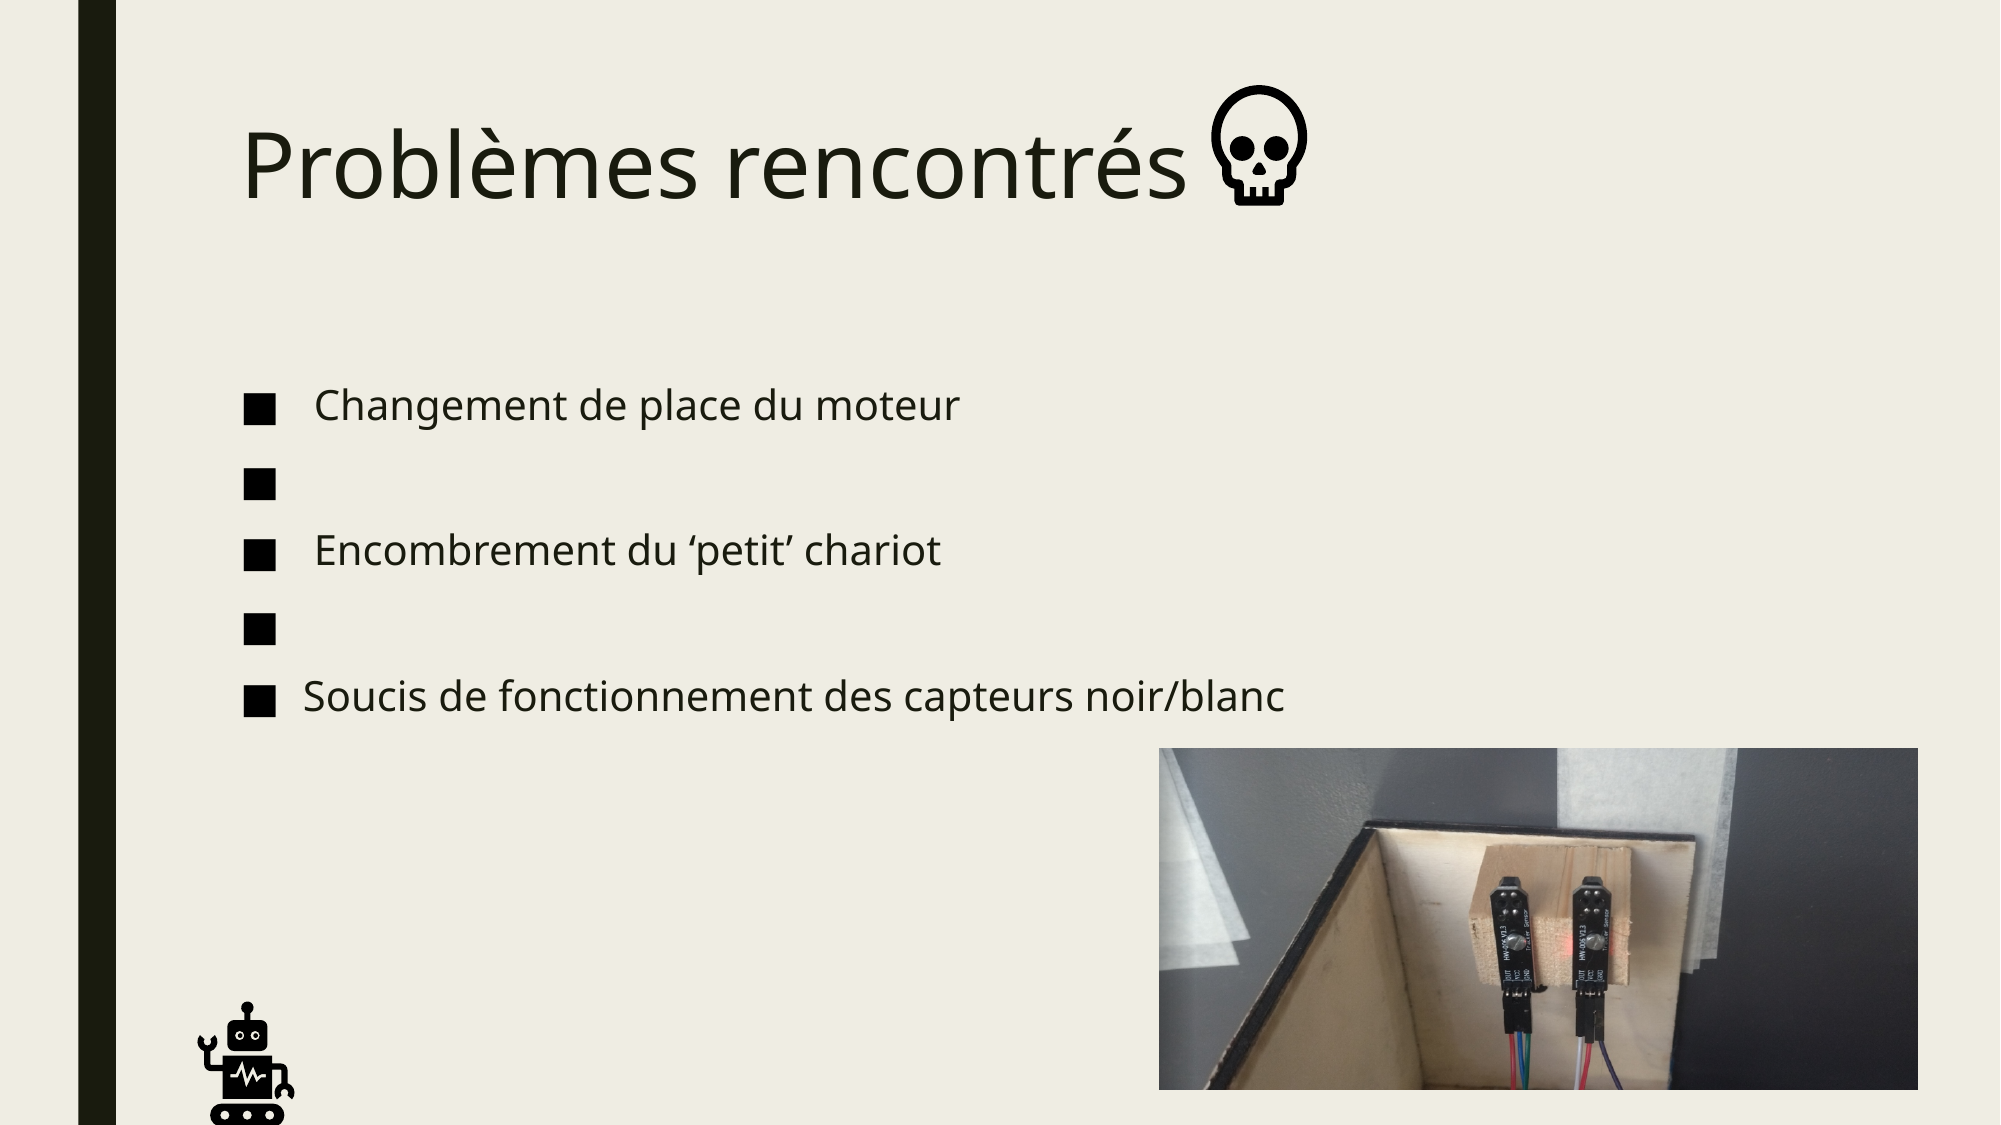

# Problèmes rencontrés
 Changement de place du moteur
 Encombrement du ‘petit’ chariot
Soucis de fonctionnement des capteurs noir/blanc